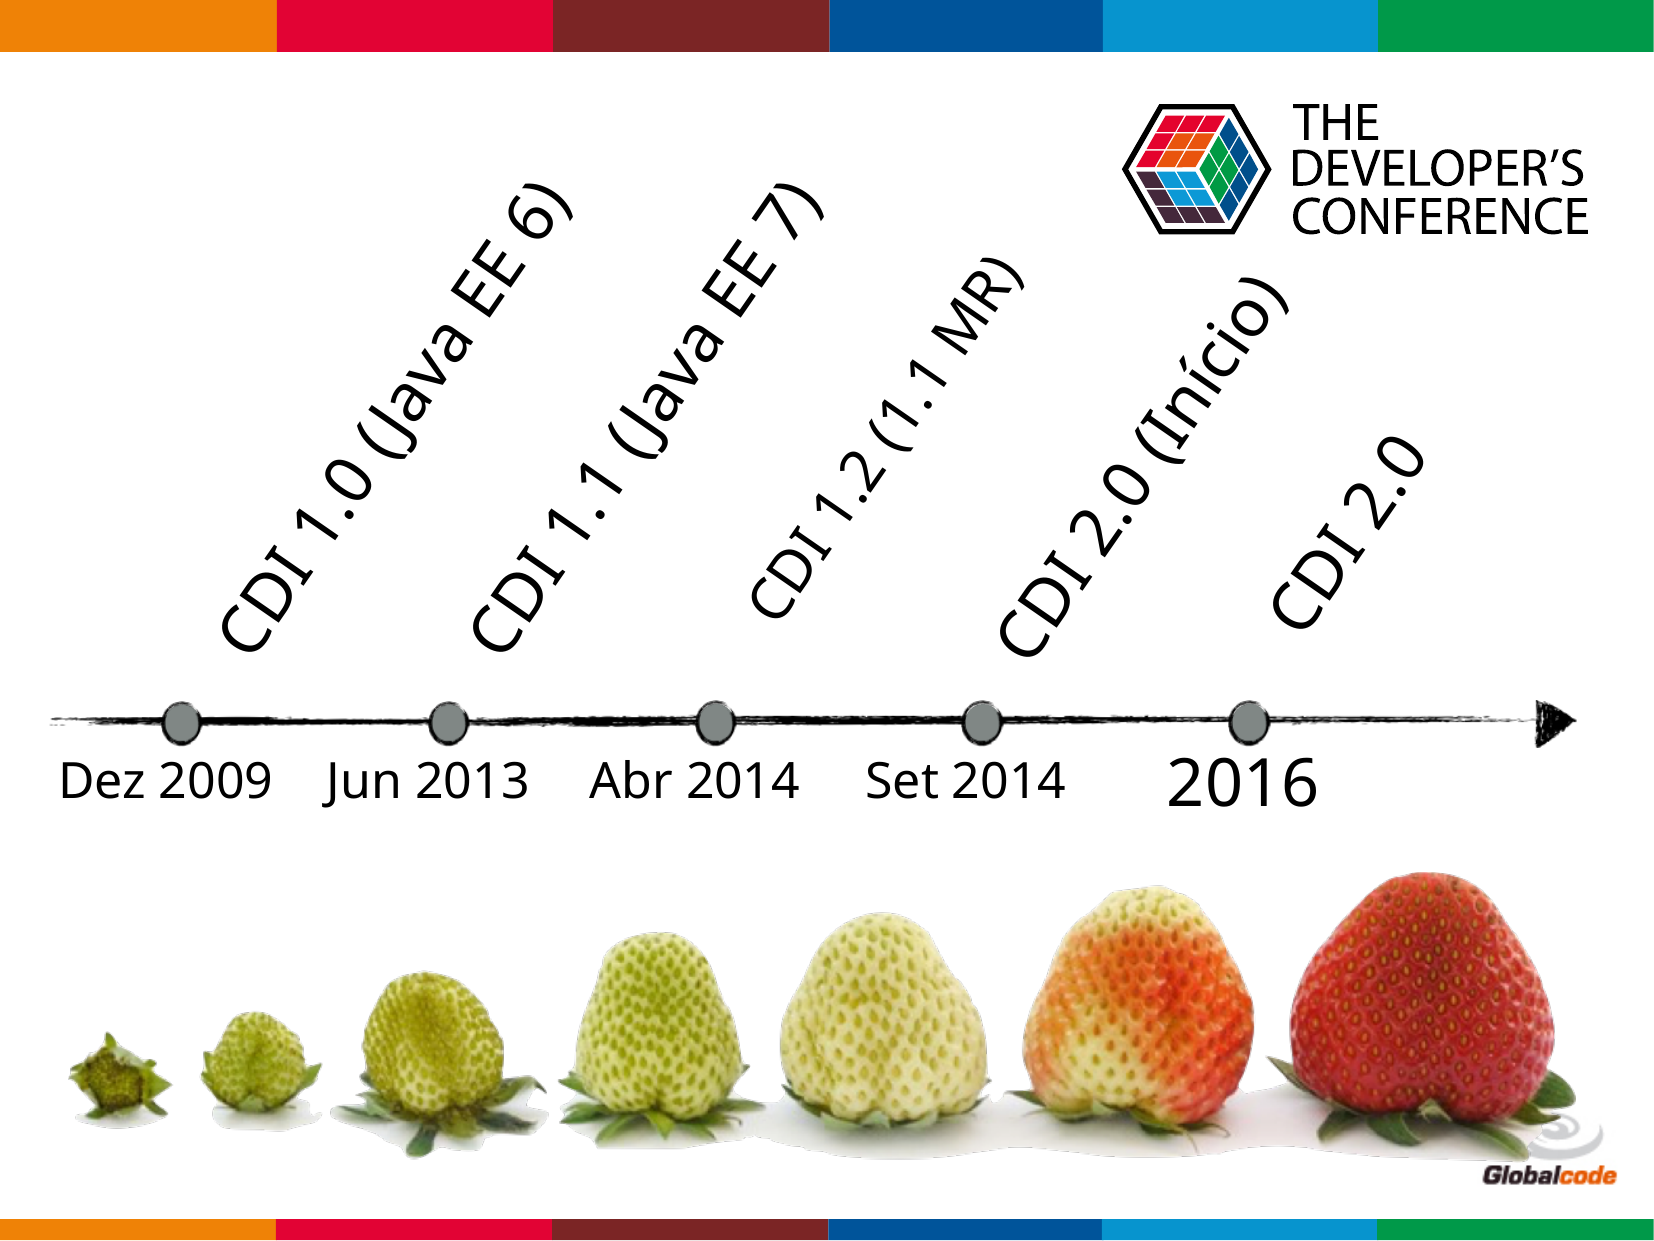

CDI 1.0 (Java EE 6)
CDI 1.1 (Java EE 7)
CDI 1.2 (1.1 MR)
CDI 2.0 (Início)
CDI 2.0
2016
Dez 2009
Jun 2013
Abr 2014
Set 2014